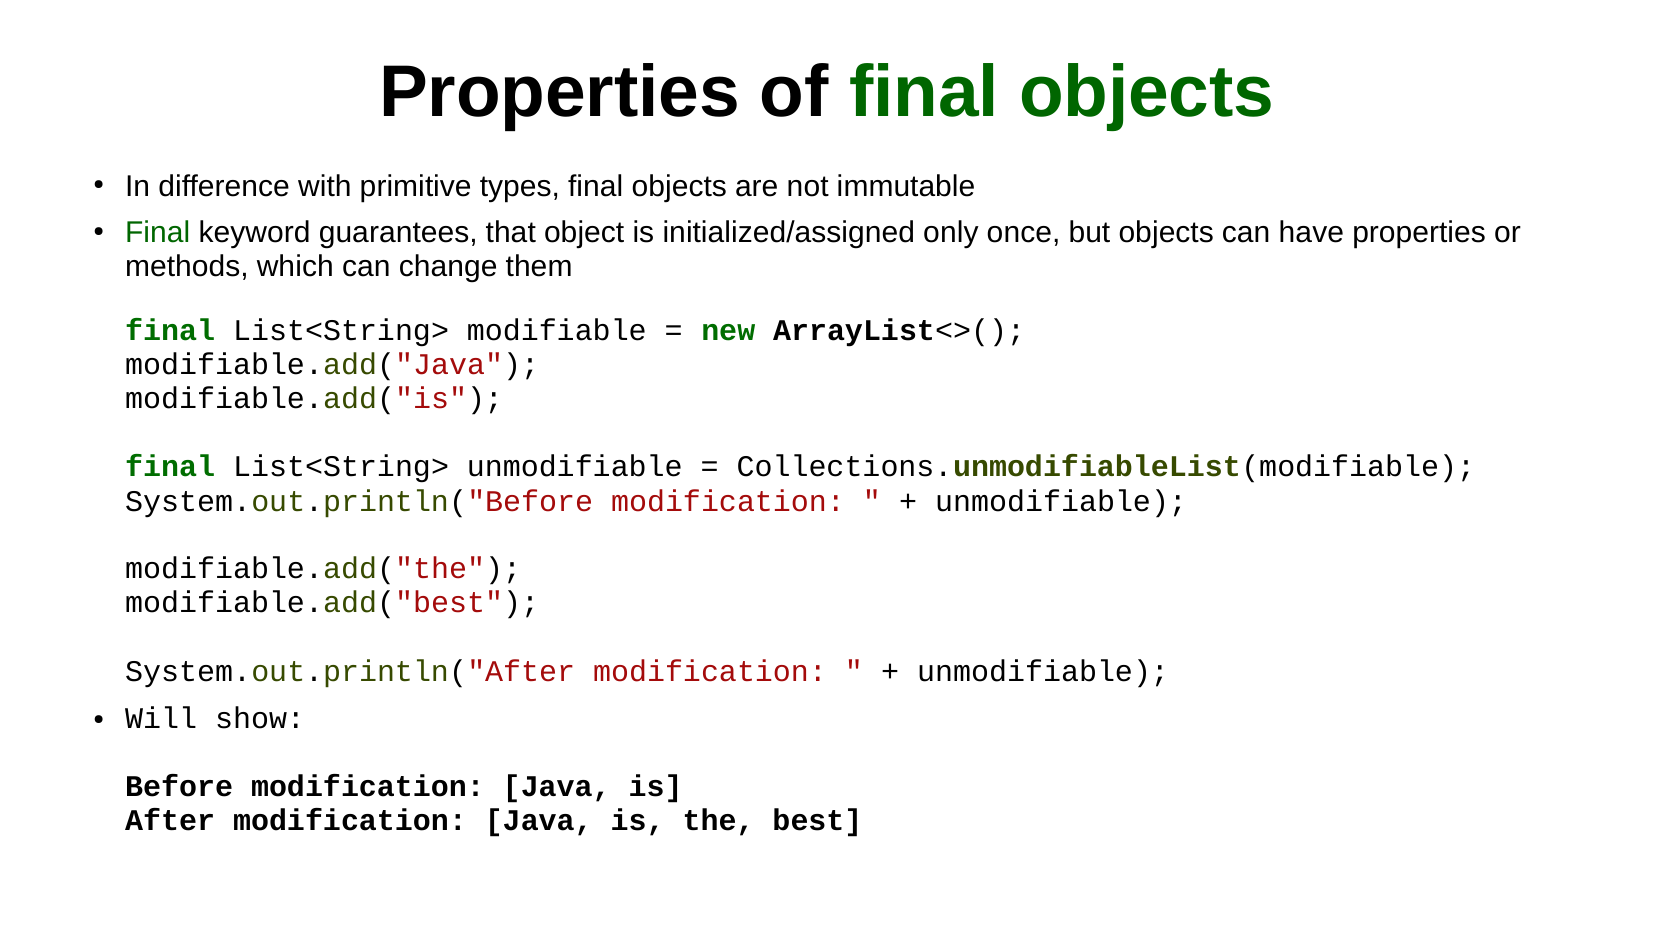

# Properties of final objects
In difference with primitive types, final objects are not immutable
Final keyword guarantees, that object is initialized/assigned only once, but objects can have properties or methods, which can change them
final List<String> modifiable = new ArrayList<>();
modifiable.add("Java");
modifiable.add("is");
final List<String> unmodifiable = Collections.unmodifiableList(modifiable);
System.out.println("Before modification: " + unmodifiable);
modifiable.add("the");
modifiable.add("best");
System.out.println("After modification: " + unmodifiable);
Will show:
Before modification: [Java, is]
After modification: [Java, is, the, best]